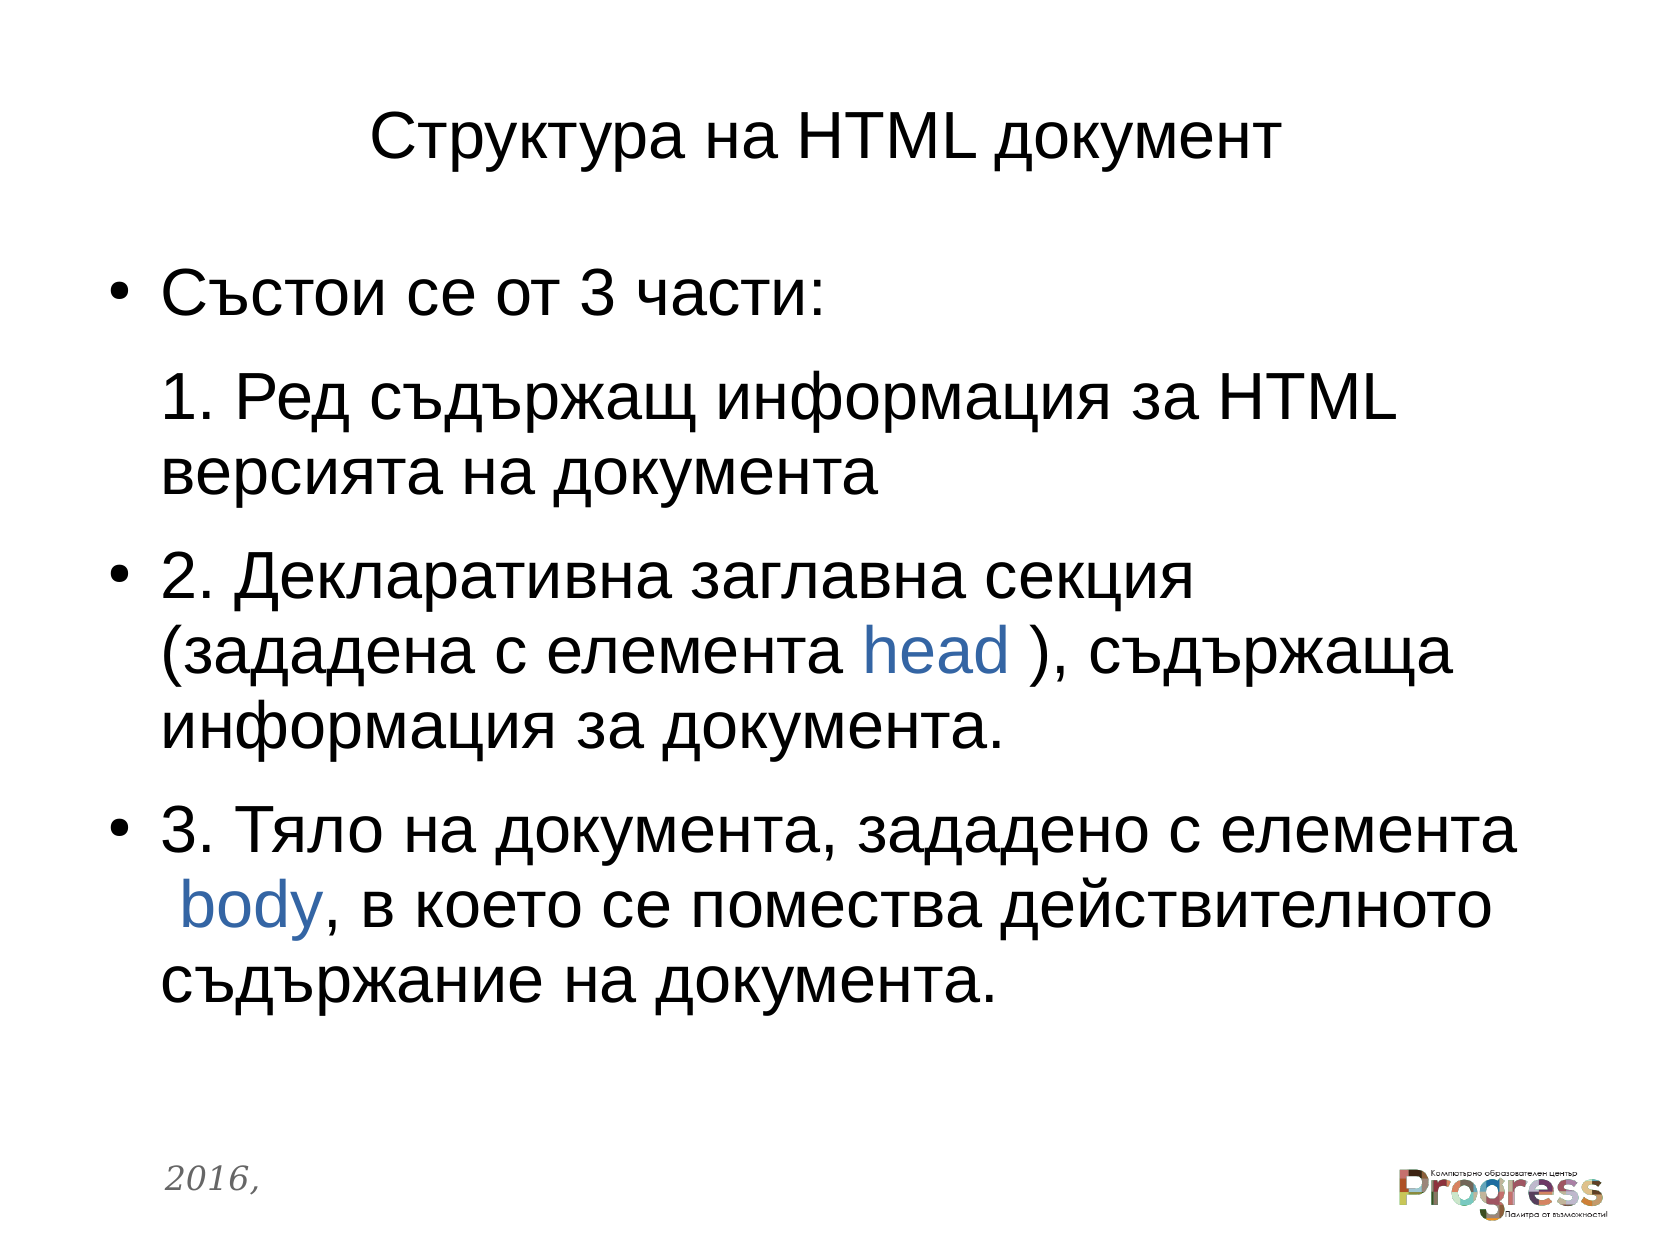

# Структура на HTML документ
Състои се от 3 части:
1. Ред съдържащ информация за HTML версията на документа
2. Декларативна заглавна секция (зададена с елемента head ), съдържаща информация за документа.
3. Тяло на документа, зададено с елемента body, в което се помества действителното съдържание на документа.
2016,